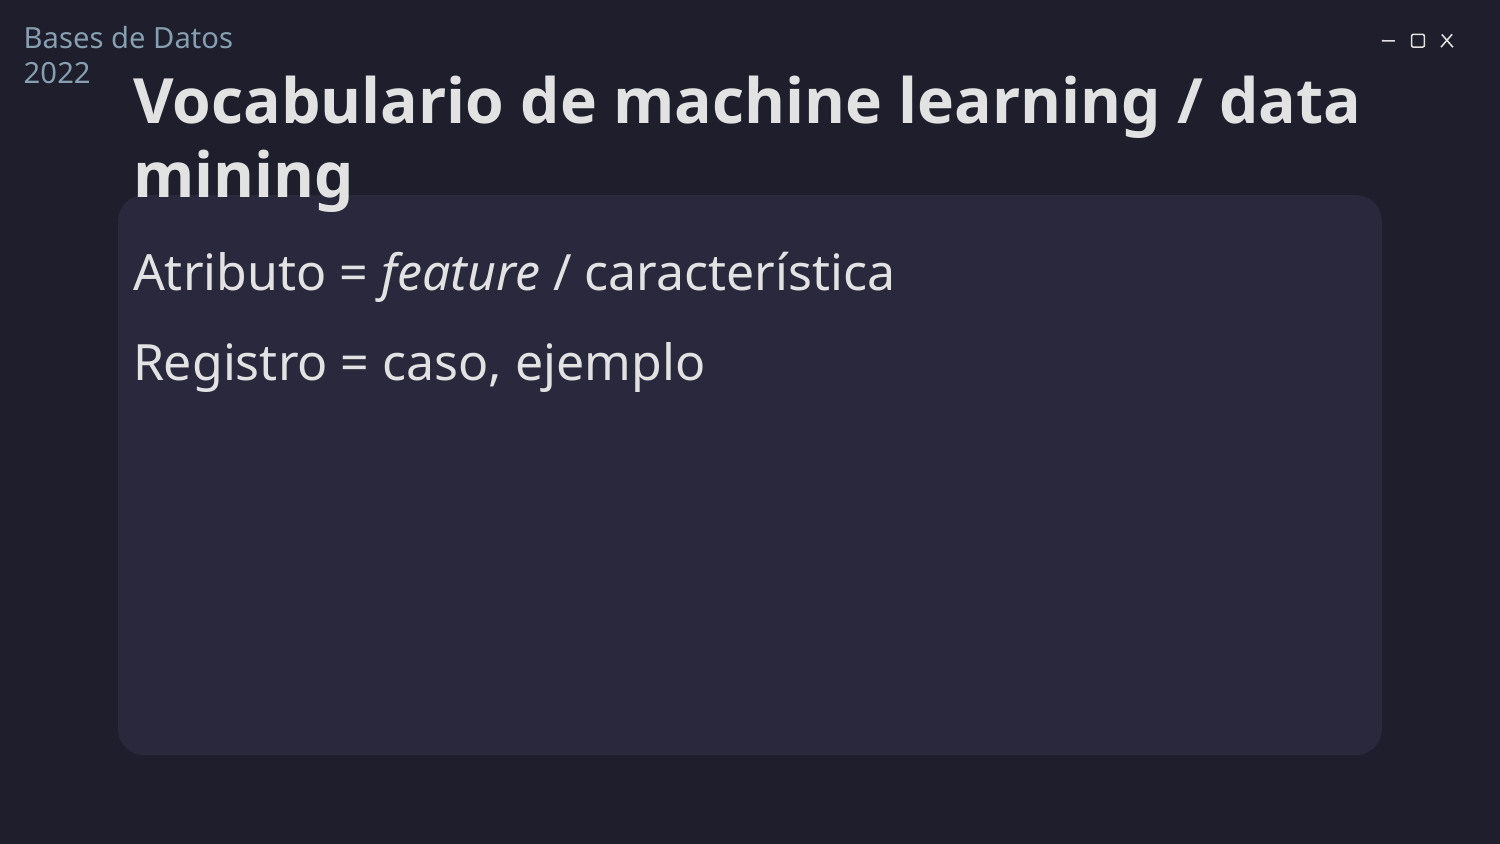

# Vocabulario de machine learning / data mining
Atributo = feature / característica
Registro = caso, ejemplo